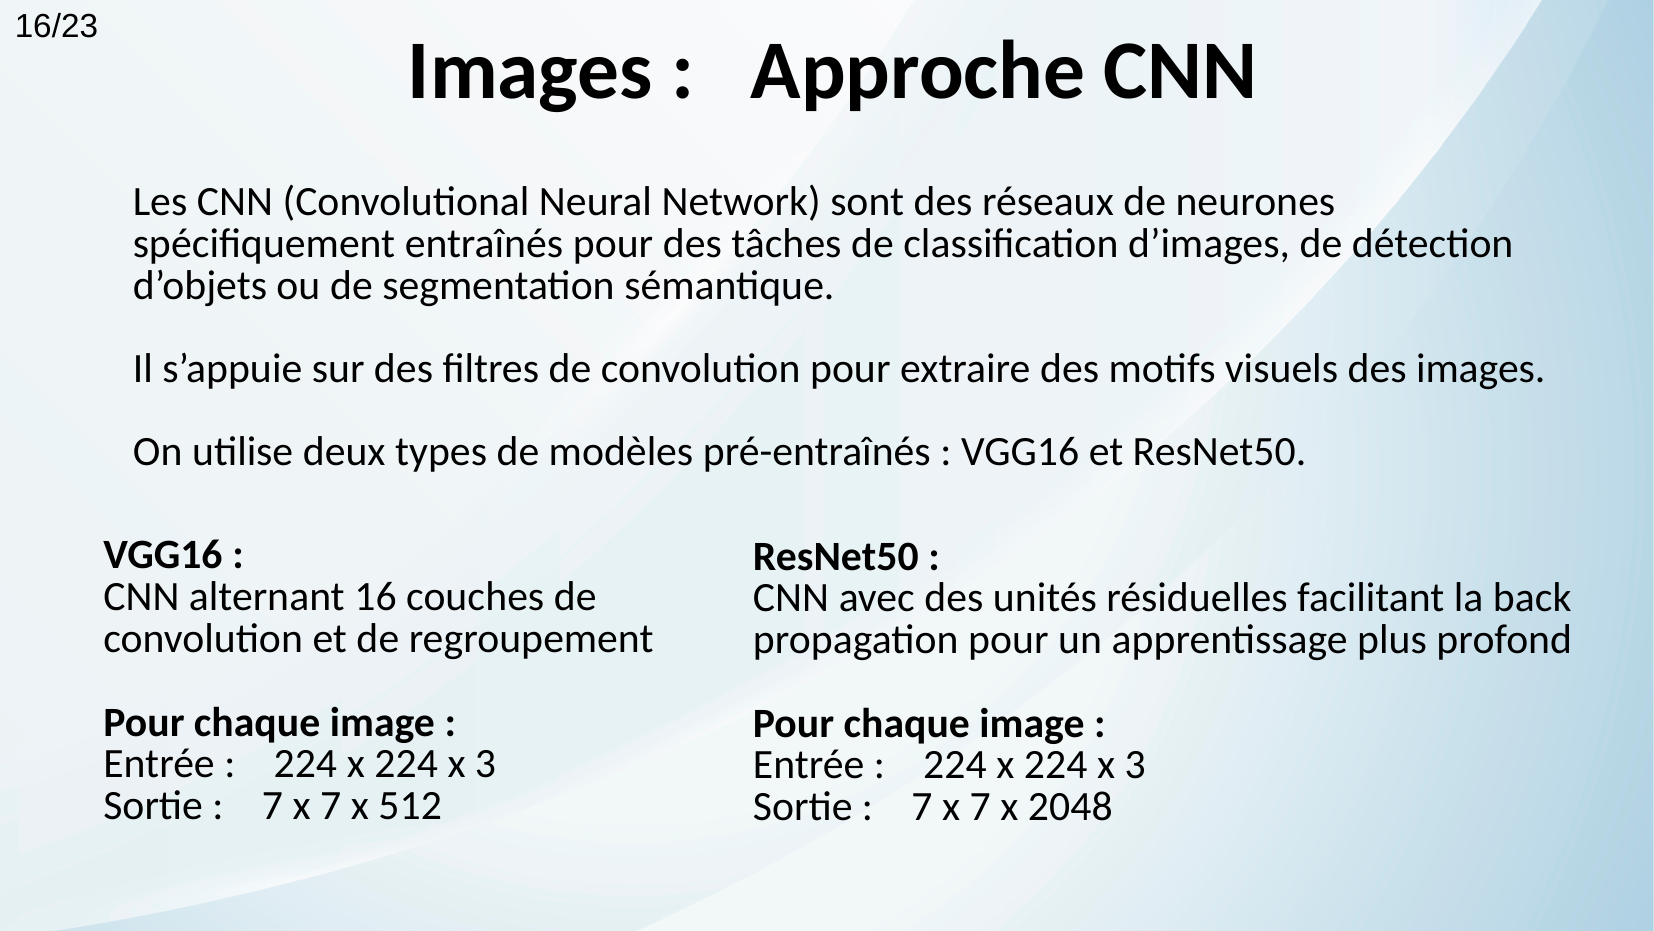

16/23
# Images : Approche CNN
Les CNN (Convolutional Neural Network) sont des réseaux de neurones spécifiquement entraînés pour des tâches de classification d’images, de détection d’objets ou de segmentation sémantique.
Il s’appuie sur des filtres de convolution pour extraire des motifs visuels des images.
On utilise deux types de modèles pré-entraînés : VGG16 et ResNet50.
VGG16 :
CNN alternant 16 couches de convolution et de regroupement
Pour chaque image :
Entrée : 224 x 224 x 3
Sortie : 7 x 7 x 512
ResNet50 :
CNN avec des unités résiduelles facilitant la back propagation pour un apprentissage plus profond
Pour chaque image :
Entrée : 224 x 224 x 3
Sortie : 7 x 7 x 2048